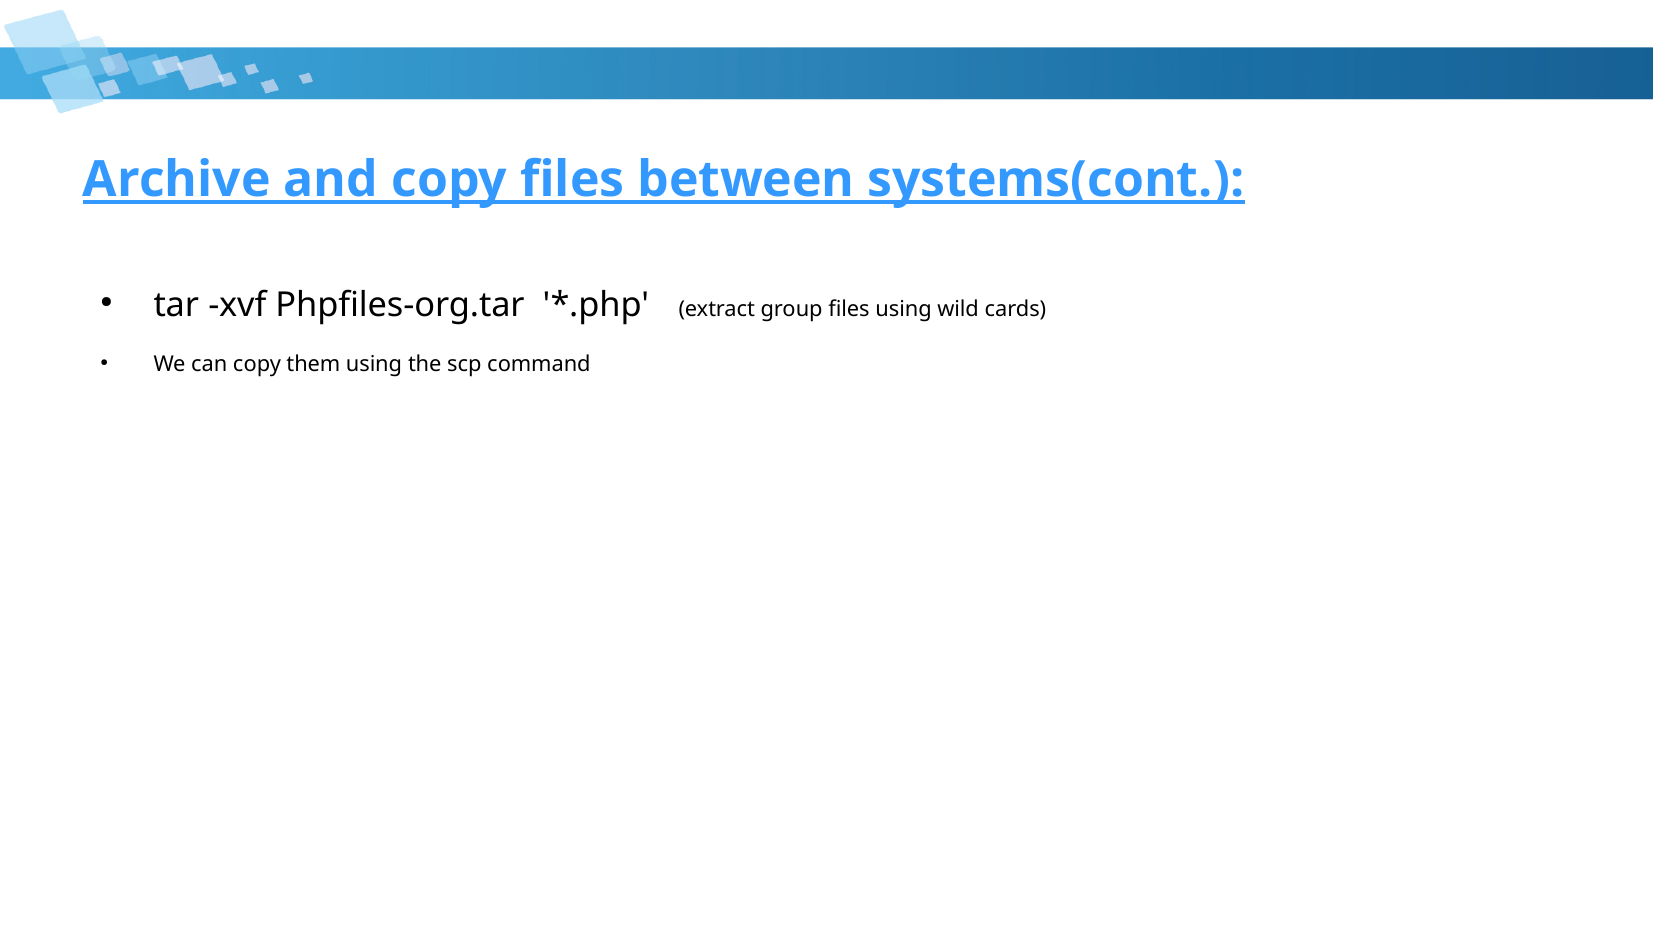

# Archive and copy files between systems(cont.):
tar -xvf Phpfiles-org.tar '*.php'	(extract group files using wild cards)
We can copy them using the scp command